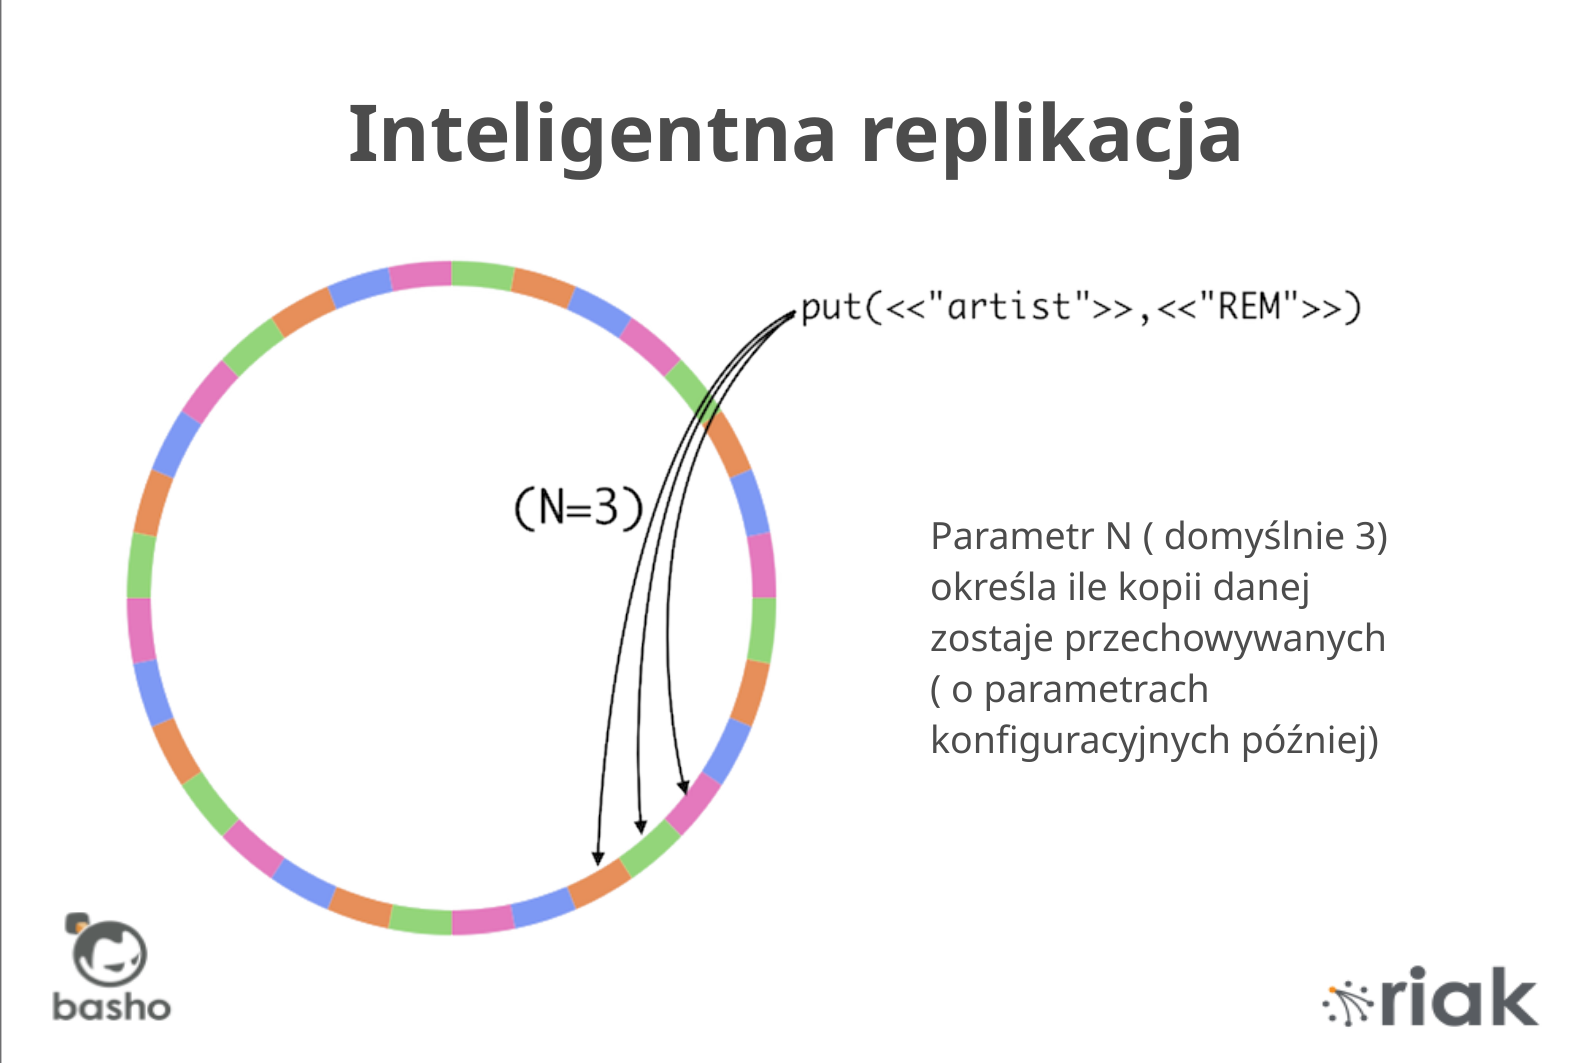

# Inteligentna replikacja
Parametr N ( domyślnie 3) określa ile kopii danej zostaje przechowywanych ( o parametrach konfiguracyjnych później)
6